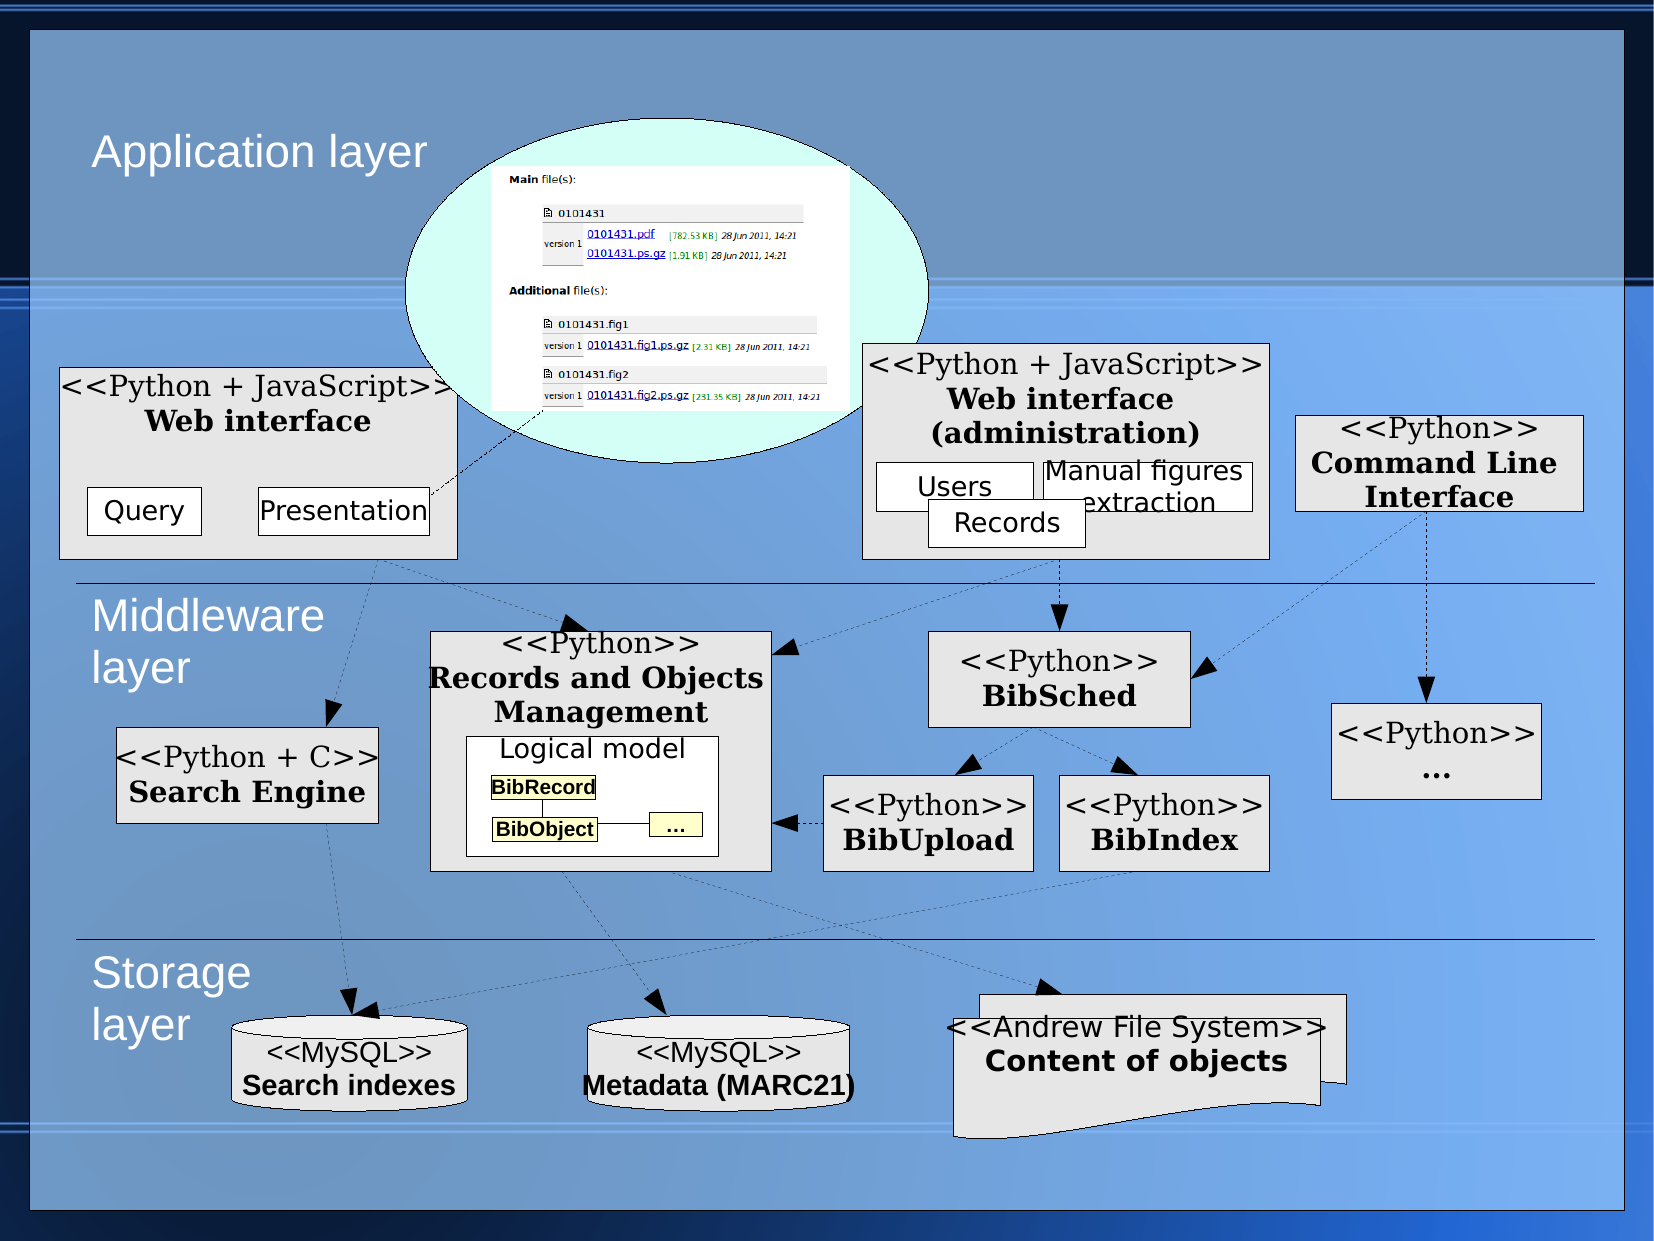

Application layer
<<Python + JavaScript>>
Web interface
(administration)
Users
Manual figures
extraction
Records
<<Python + JavaScript>>
Web interface
Query
Presentation
<<Python>>
Command Line
Interface
Middleware layer
<<Python>>
Records and Objects
Management
Logical model
BibRecord
…
BibObject
<<Python>>
BibSched
<<Python>>
...
<<Python + C>>
Search Engine
<<Python>>
BibUpload
<<Python>>
BibIndex
Storage layer
<<Andrew File System>>
Content of objects
<<MySQL>>
Search indexes
<<MySQL>>
Metadata (MARC21)